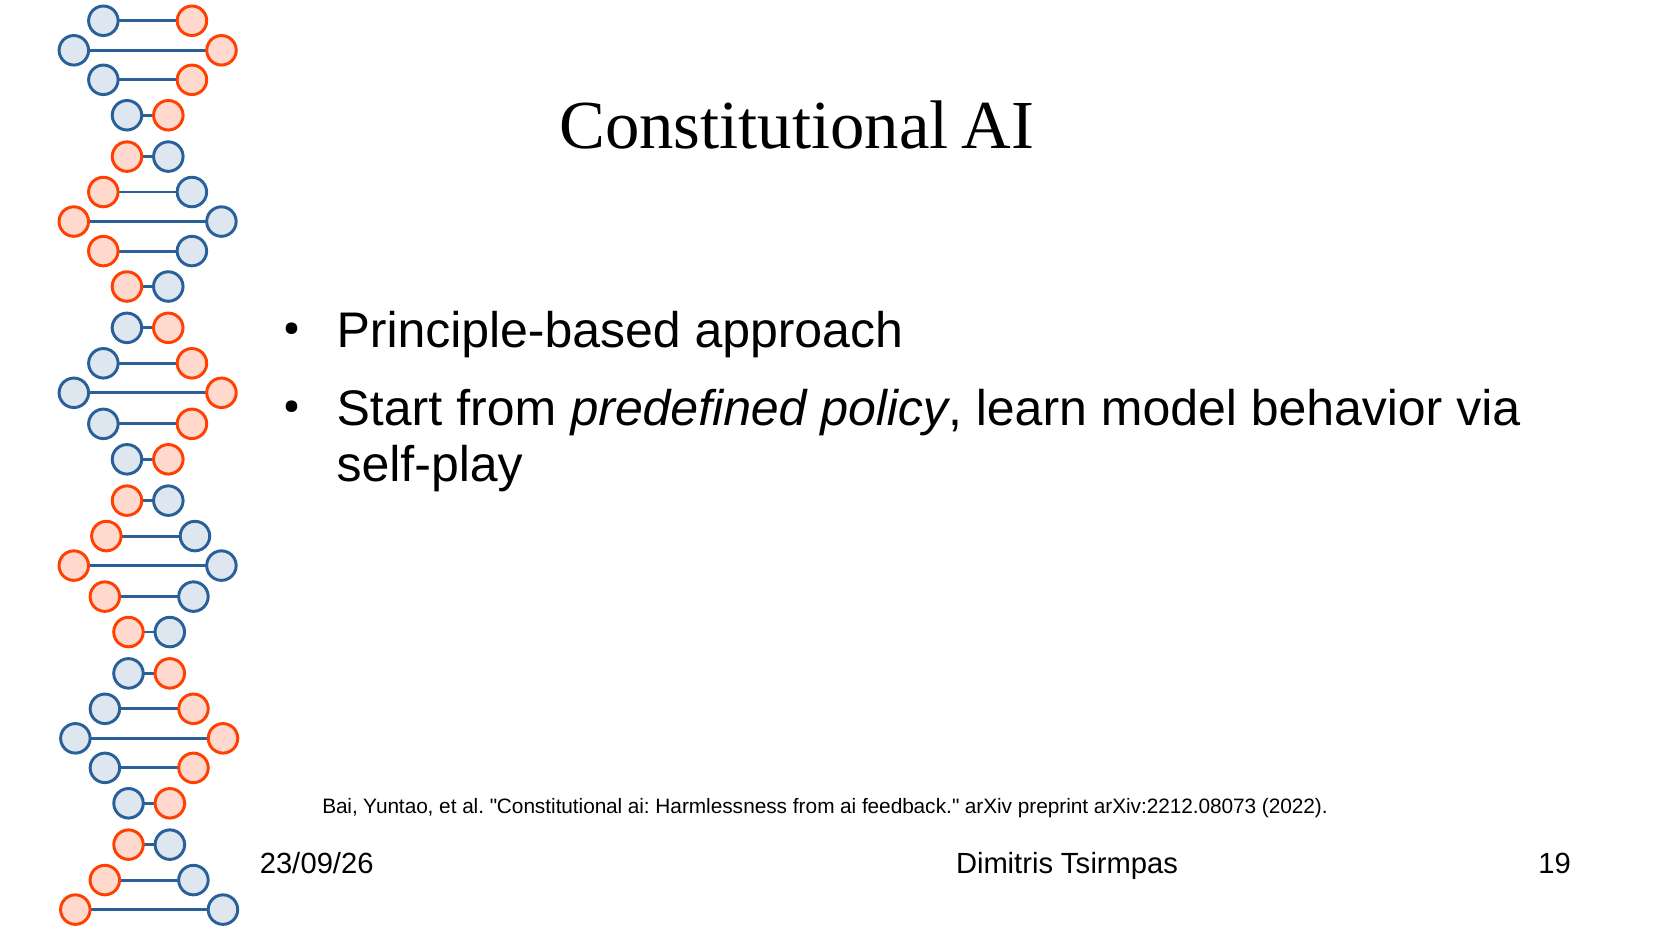

# Constitutional AI
Principle-based approach
Start from predefined policy, learn model behavior via self-play
Bai, Yuntao, et al. "Constitutional ai: Harmlessness from ai feedback." arXiv preprint arXiv:2212.08073 (2022).
Dimitris Tsirmpas
19